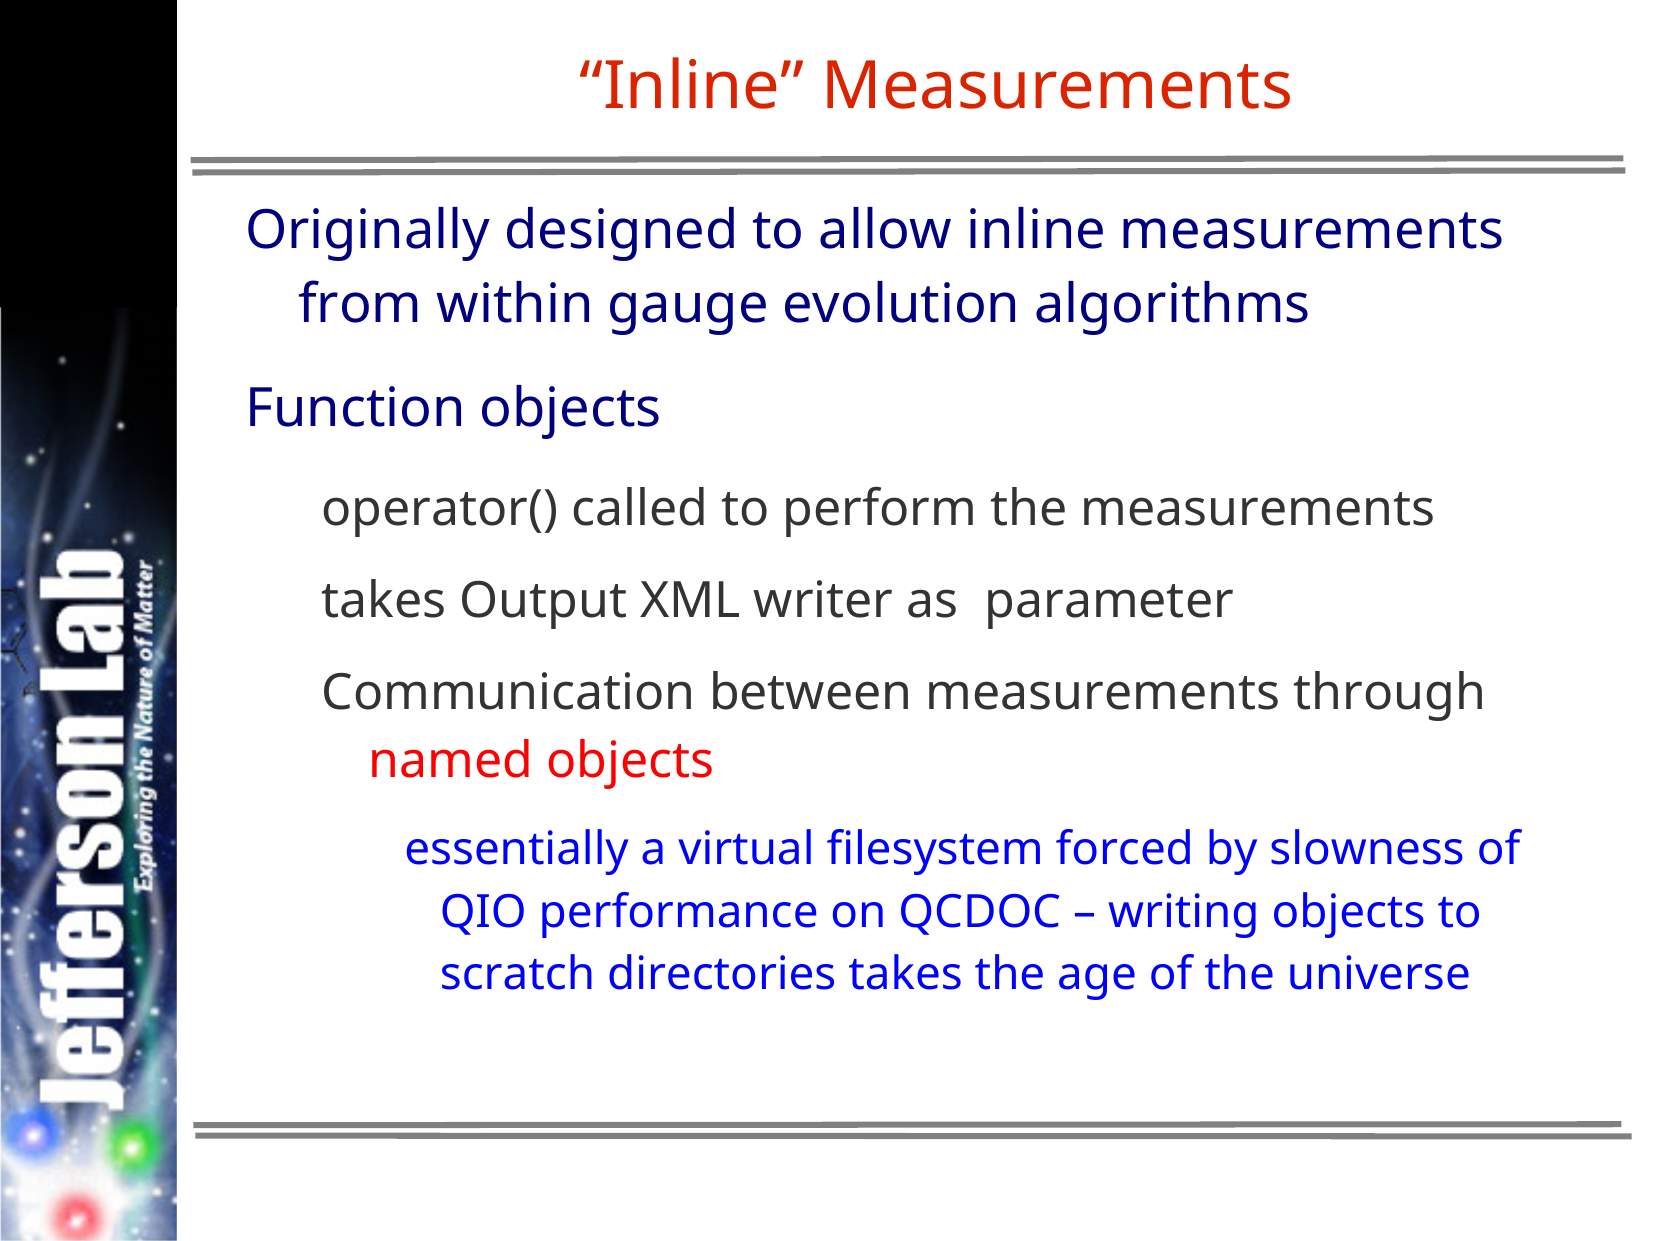

# “Inline” Measurements
Originally designed to allow inline measurements from within gauge evolution algorithms
Function objects
operator() called to perform the measurements
takes Output XML writer as parameter
Communication between measurements through named objects
essentially a virtual filesystem forced by slowness of QIO performance on QCDOC – writing objects to scratch directories takes the age of the universe